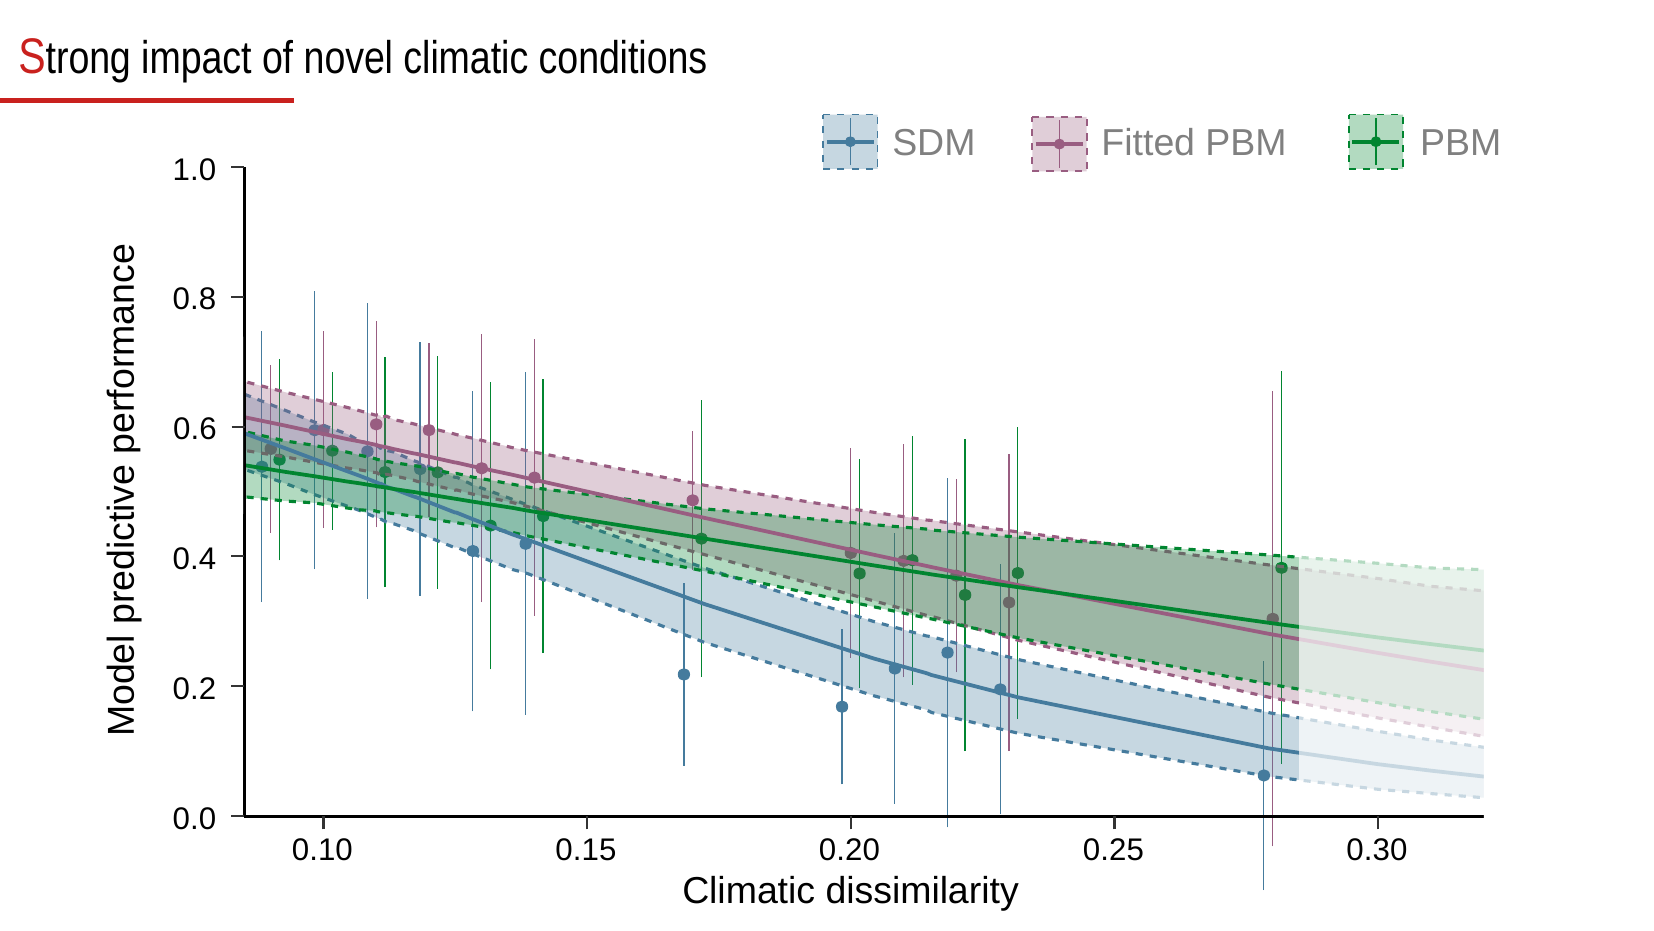

Strong impact of novel climatic conditions
SDM
PBM
Fitted PBM
1.0
0.8
0.6
Model predictive performance
0.4
0.2
0.0
0.10
0.15
0.20
0.25
0.30
Climatic dissimilarity